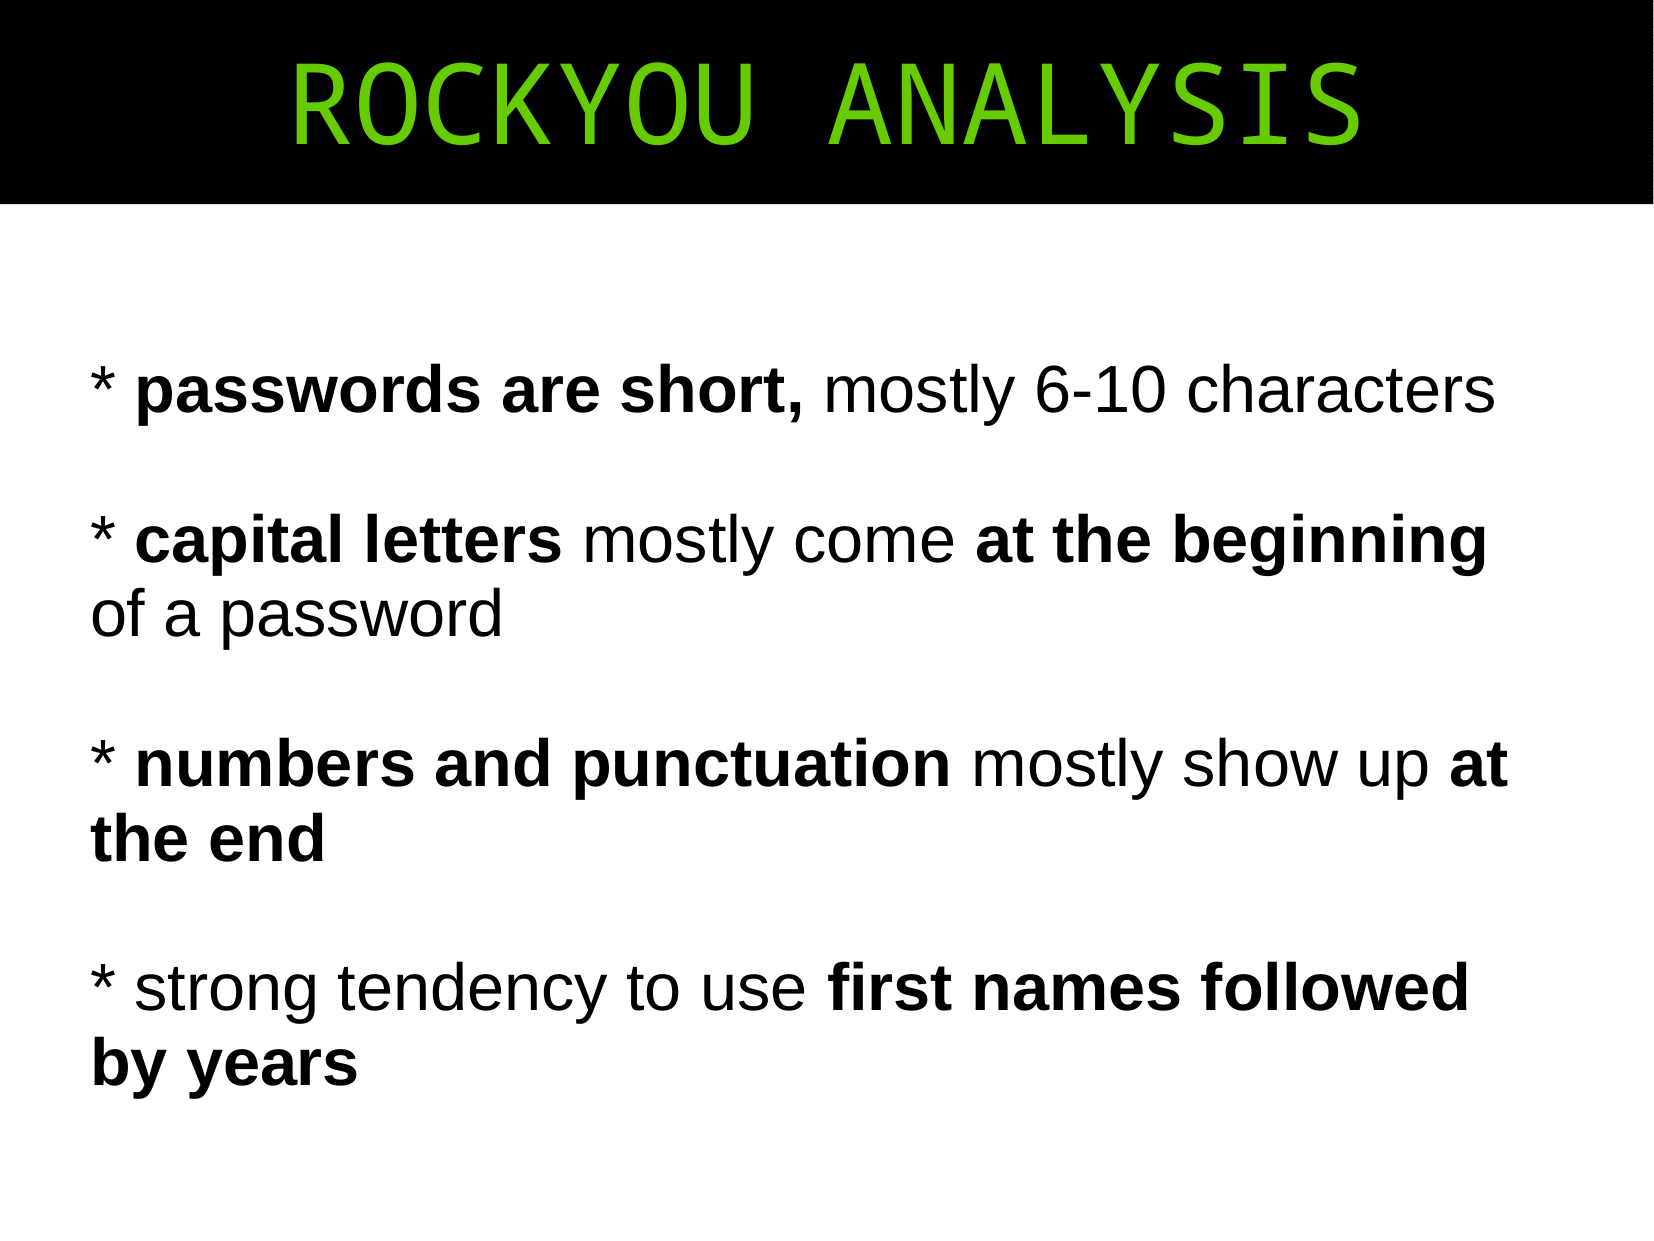

# ROCKYOU ANALYSIS
* passwords are short, mostly 6-10 characters
* capital letters mostly come at the beginning of a password
* numbers and punctuation mostly show up at the end
* strong tendency to use first names followed by years